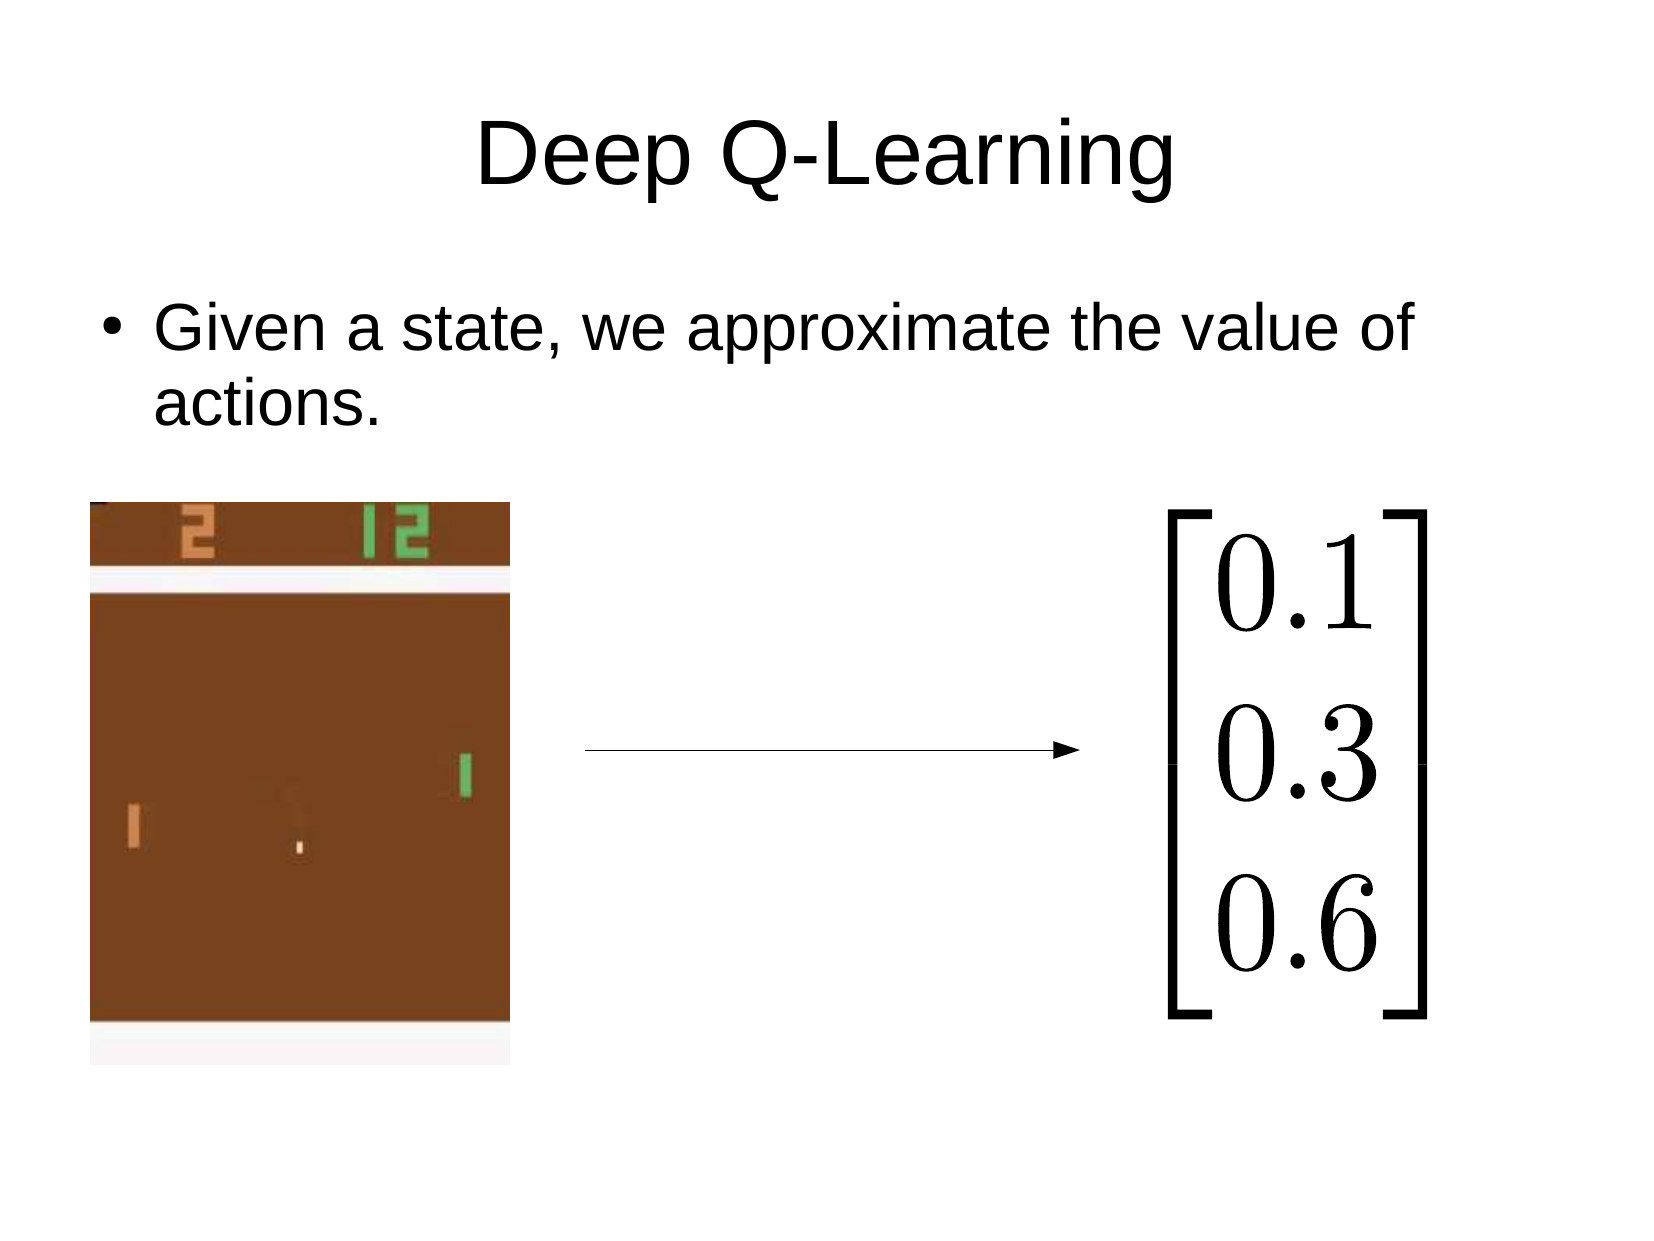

# Deep Q-Learning
Given a state, we approximate the value of actions.